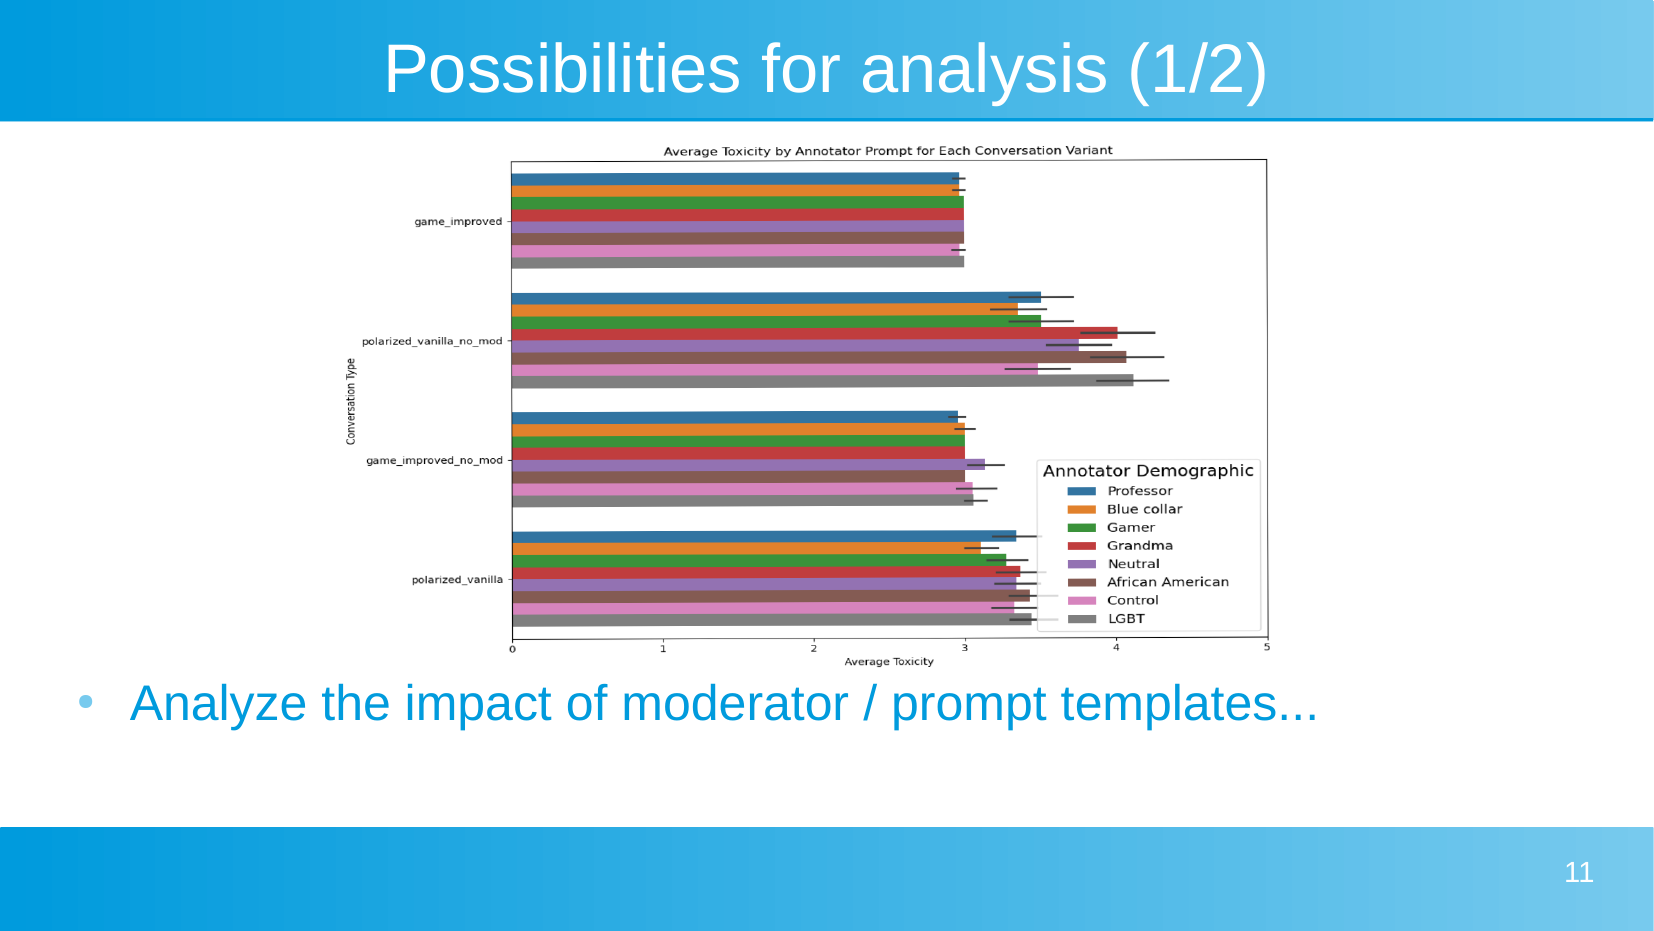

# Possibilities for analysis (1/2)
Analyze the impact of moderator / prompt templates...
11